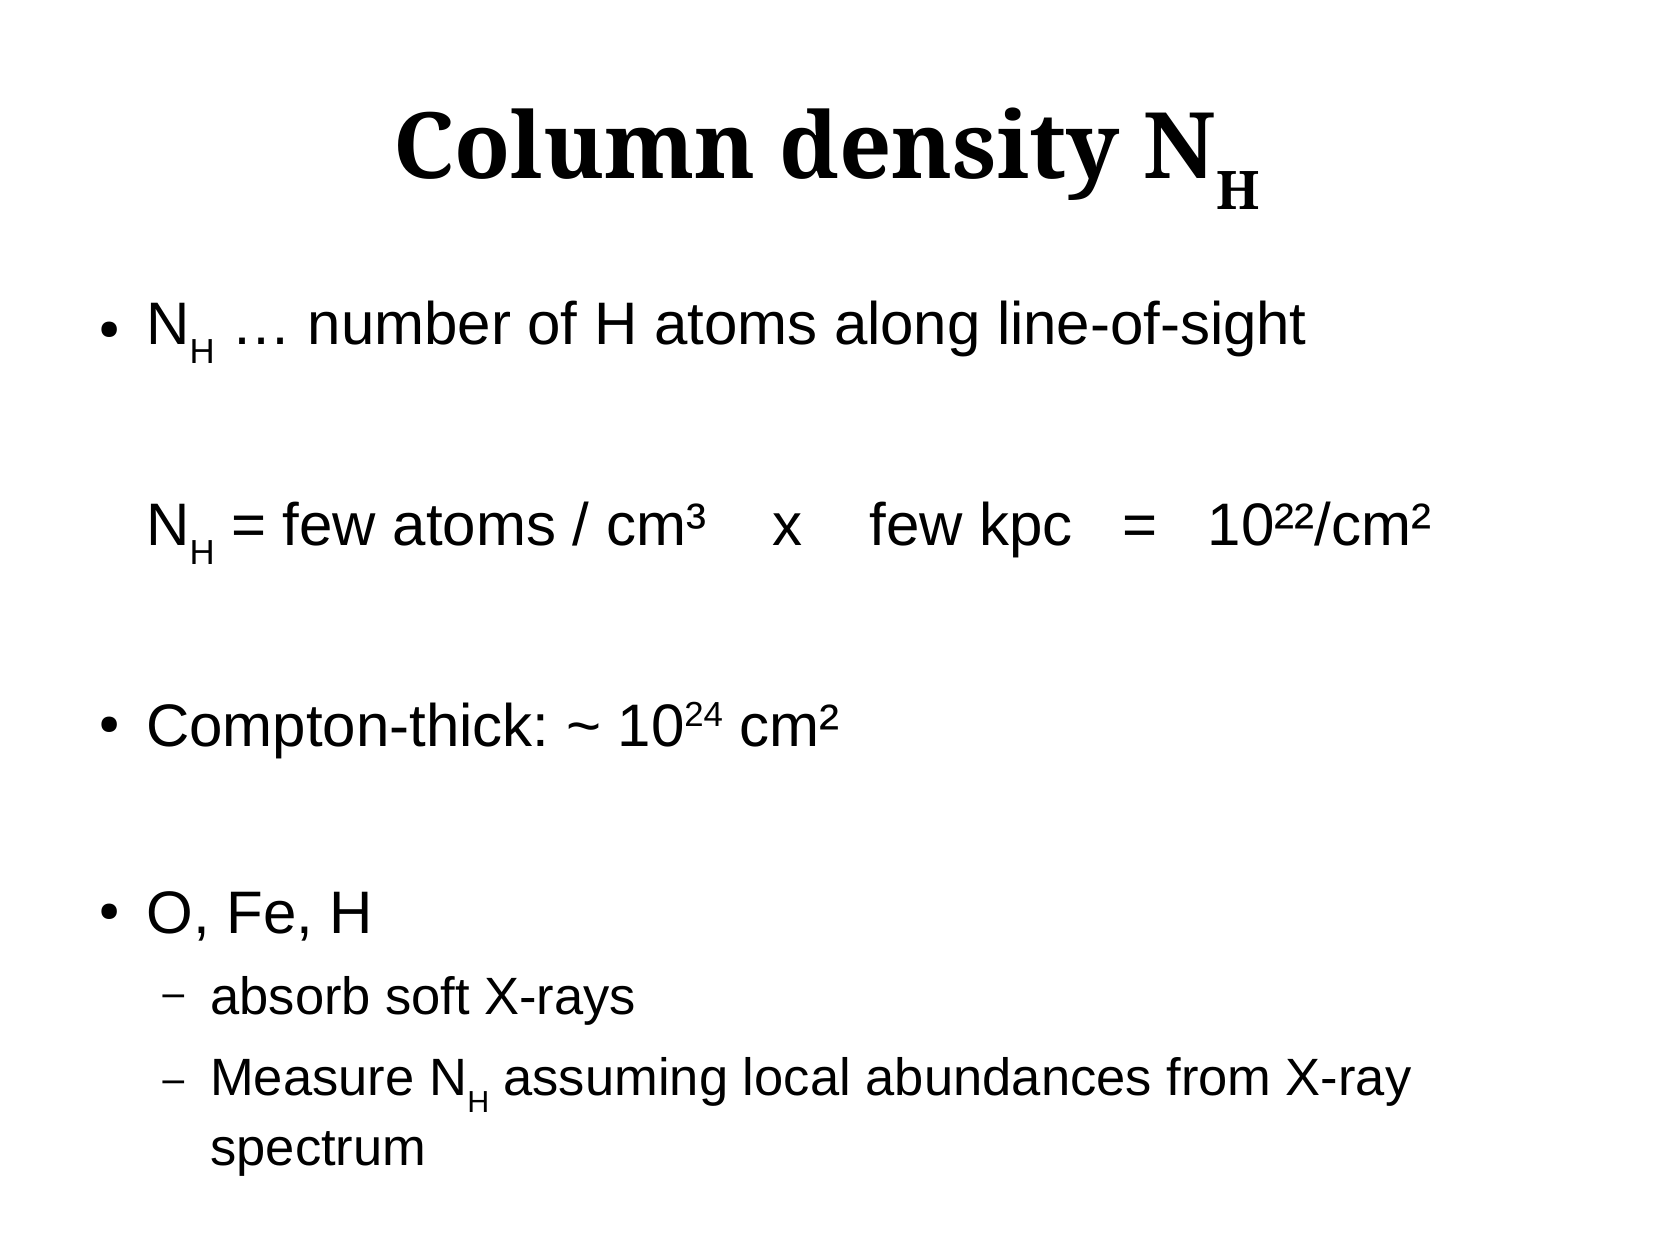

# Column density NH
NH … number of H atoms along line-of-sight
NH = few atoms / cm³ x few kpc = 10²²/cm²
Compton-thick: ~ 1024 cm²
O, Fe, H
absorb soft X-rays
Measure NH assuming local abundances from X-ray spectrum